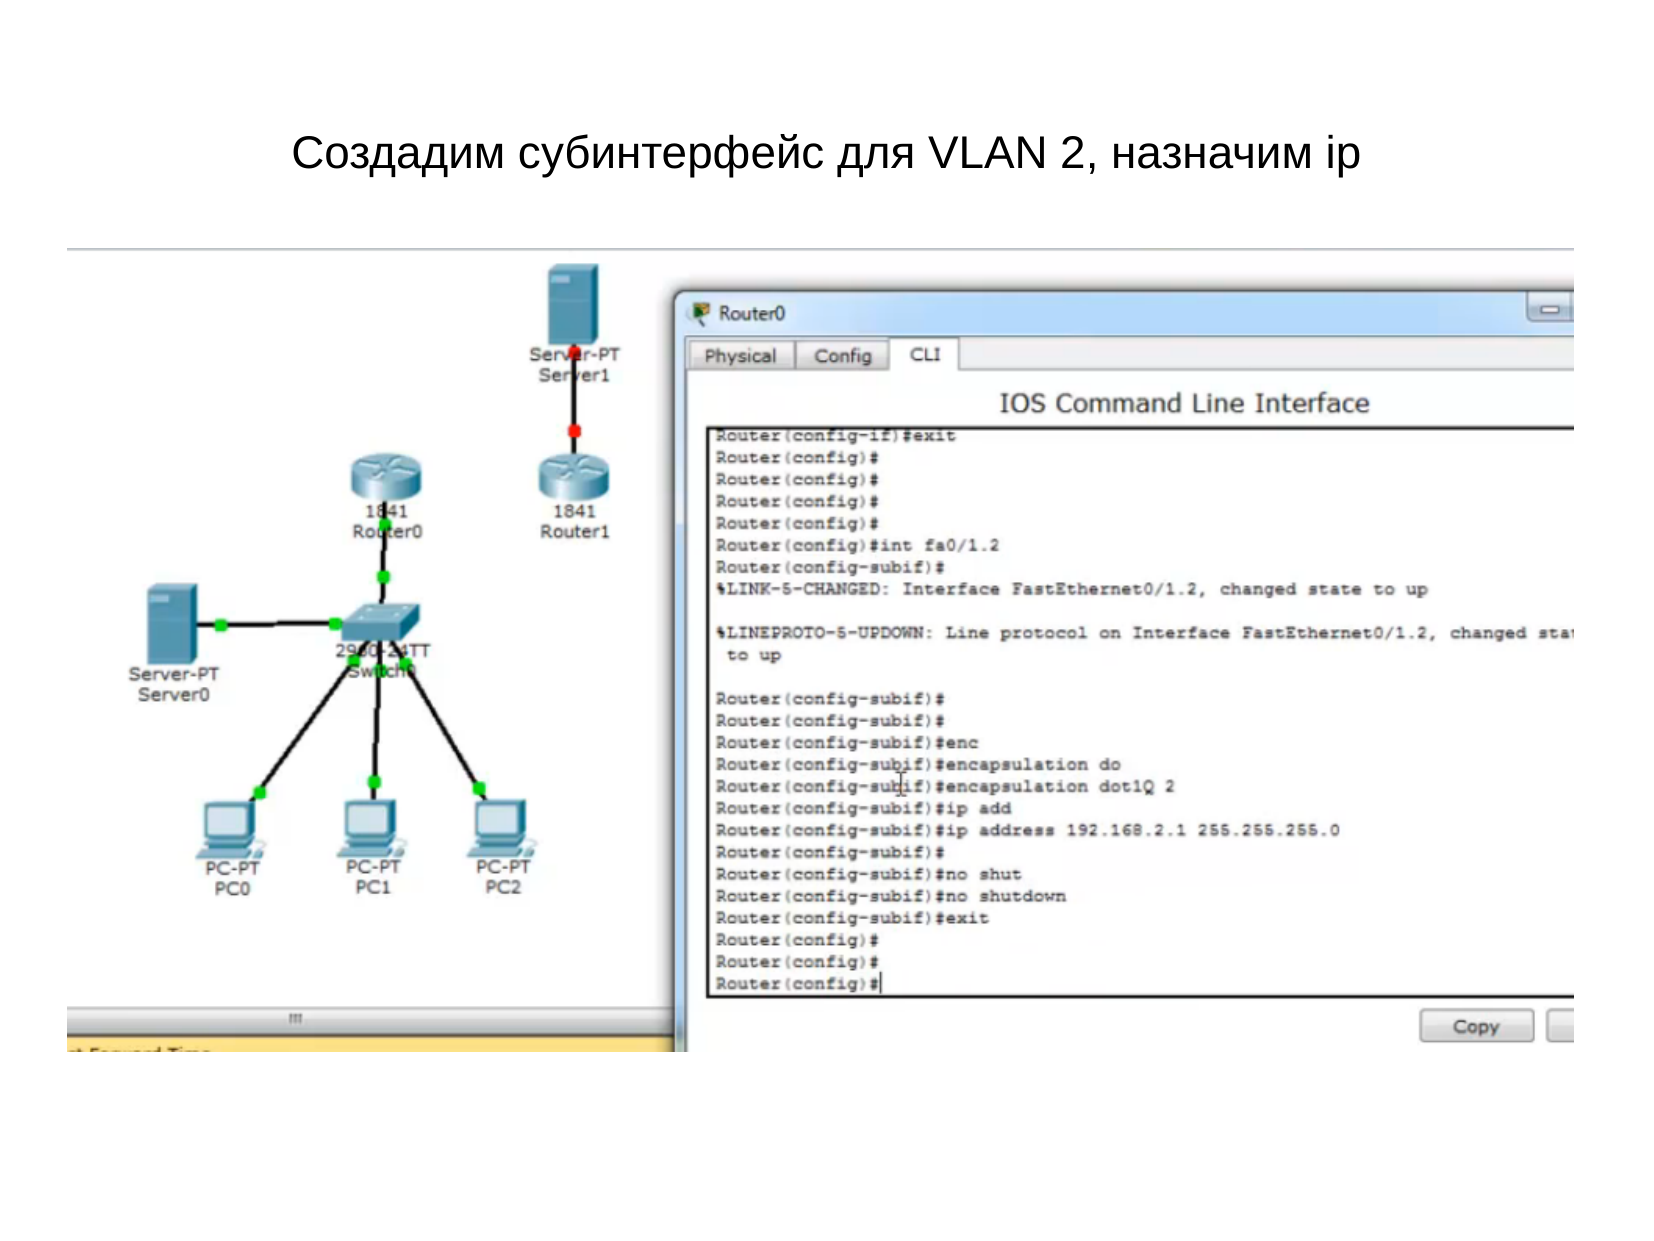

# Создадим субинтерфейс для VLAN 2, назначим ip